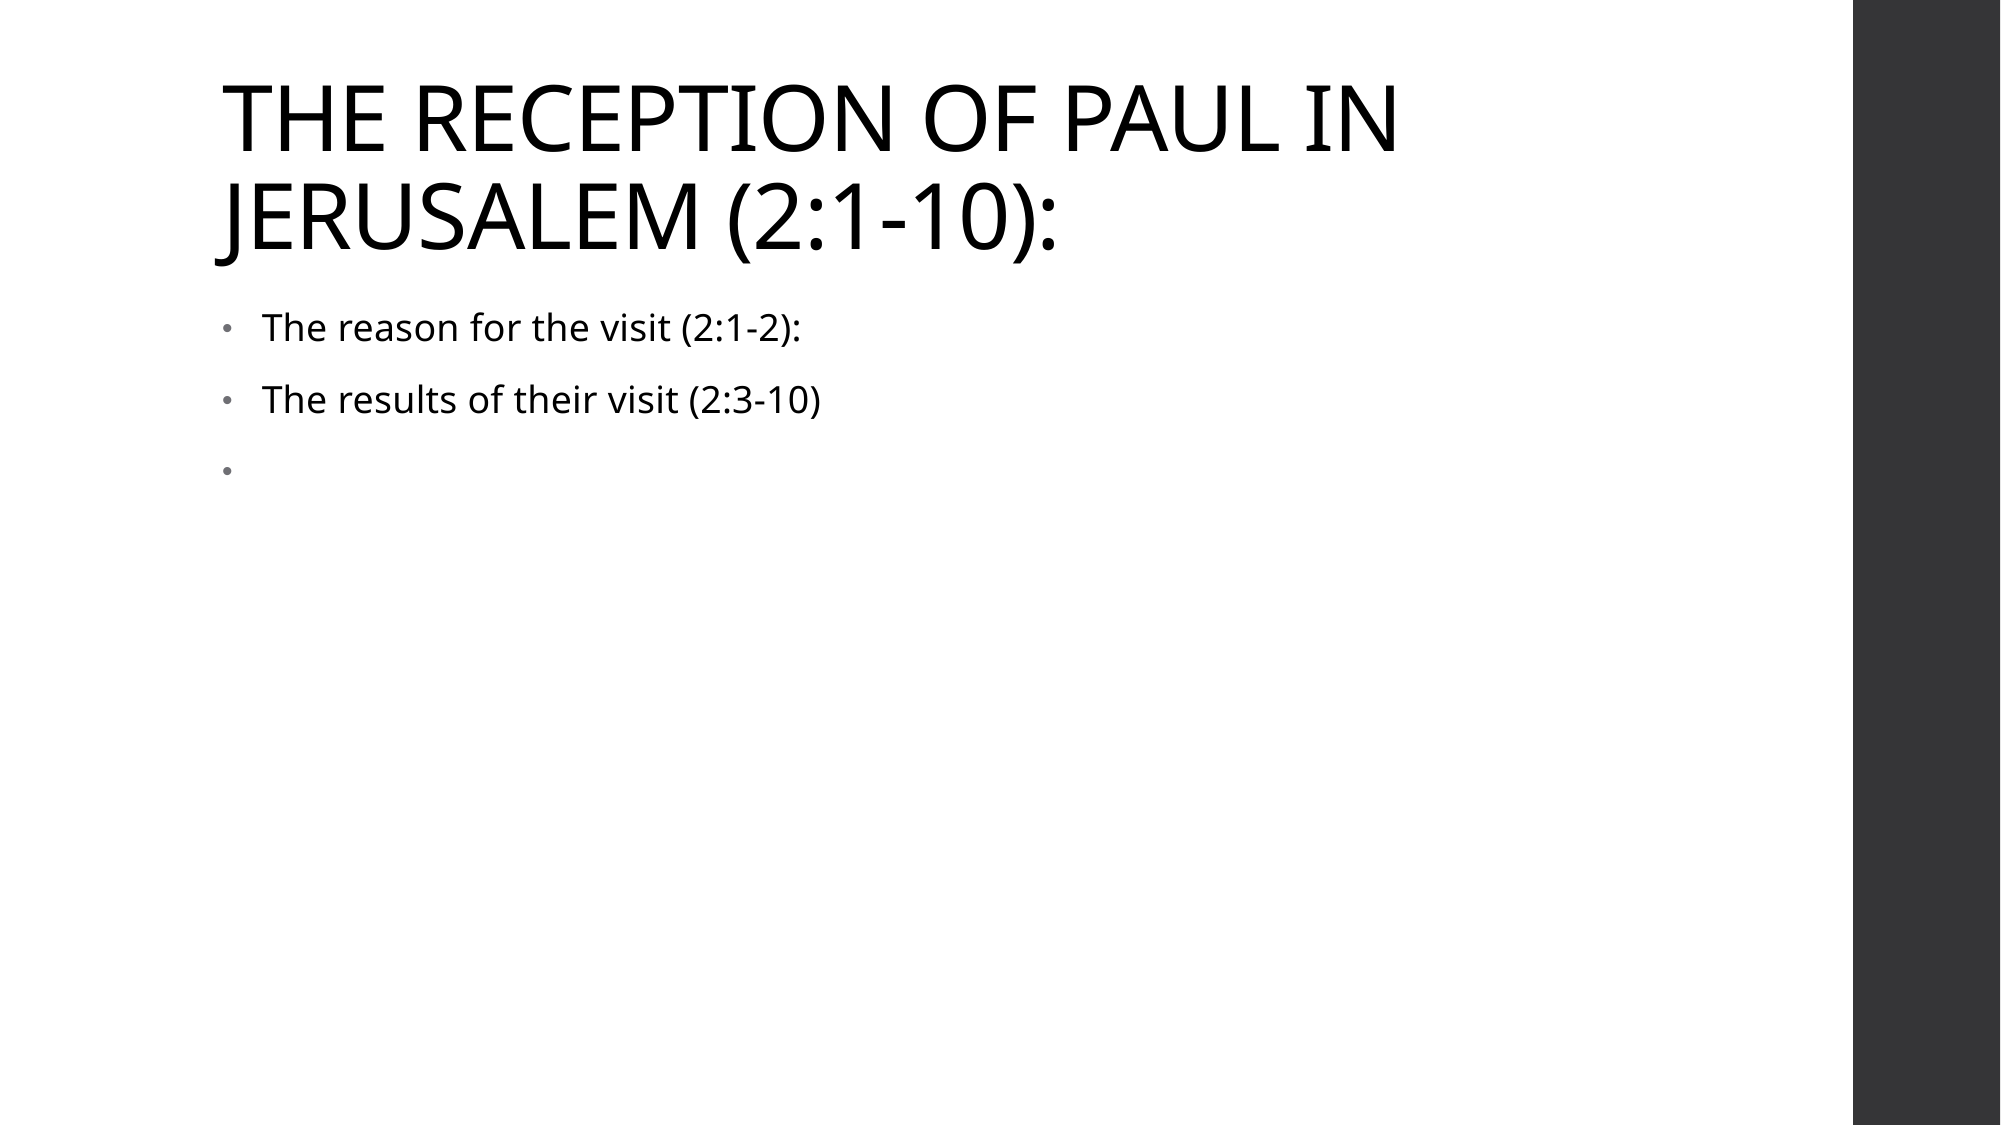

# THE RECEPTION OF PAUL IN JERUSALEM (2:1-10):
 The reason for the visit (2:1-2):
 The results of their visit (2:3-10)